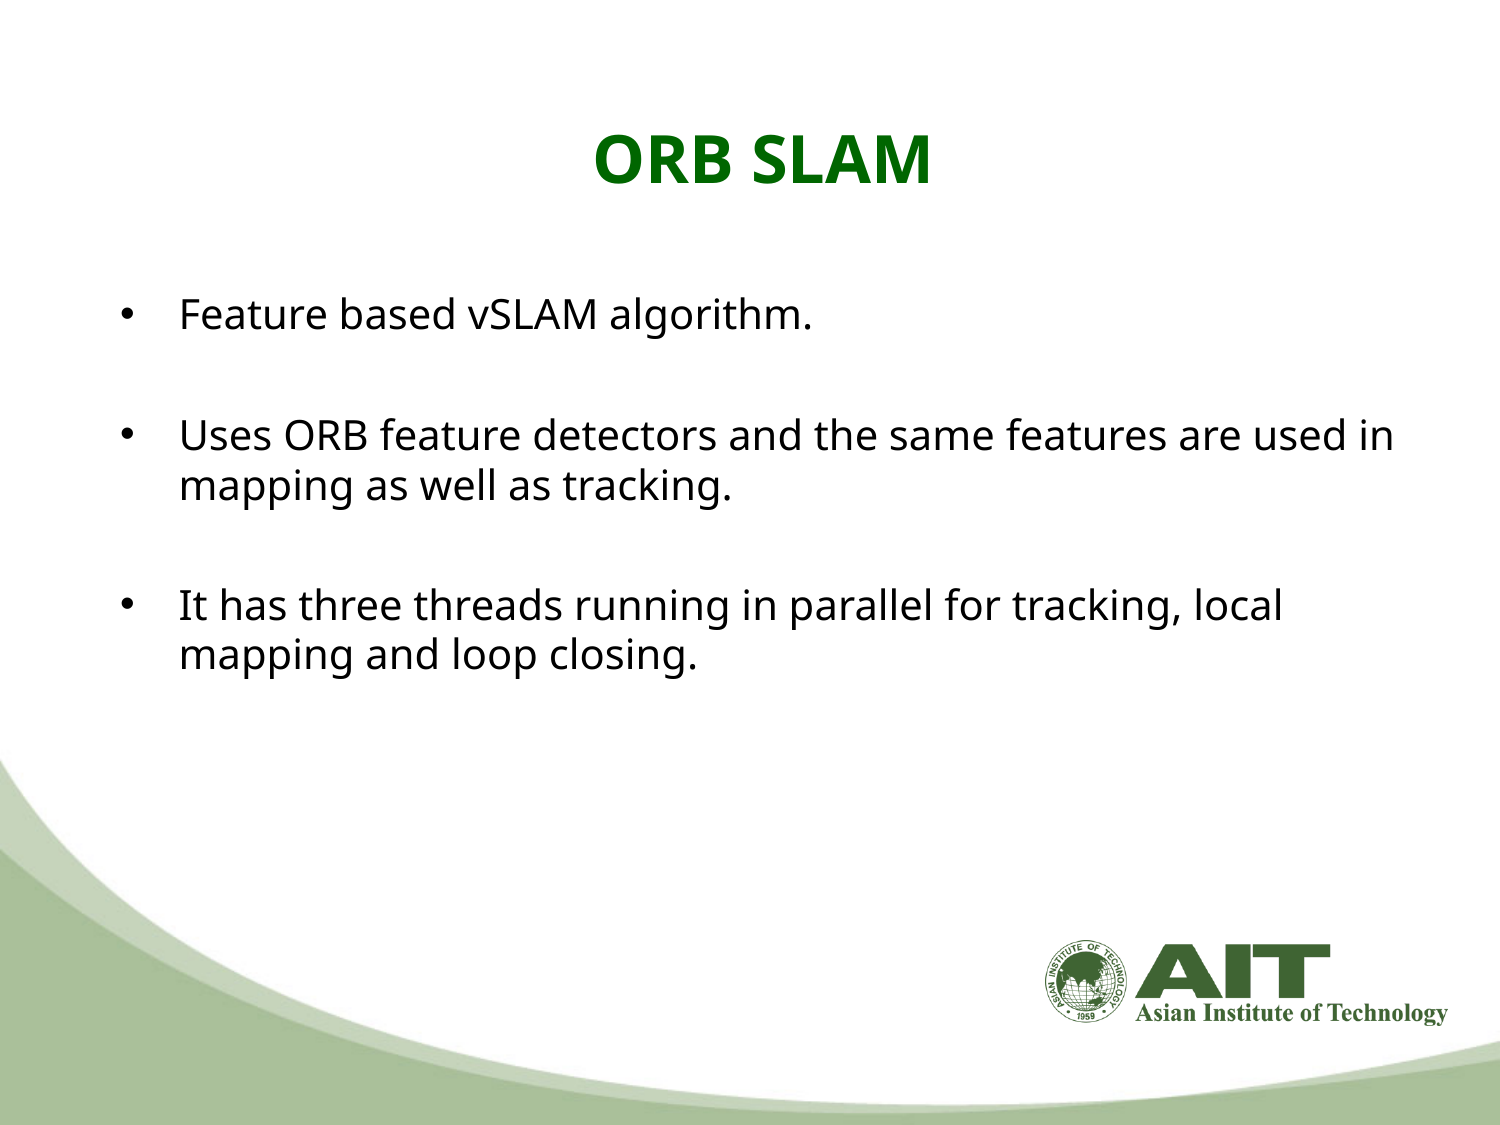

# ORB SLAM
Feature based vSLAM algorithm.
Uses ORB feature detectors and the same features are used in mapping as well as tracking.
It has three threads running in parallel for tracking, local mapping and loop closing.